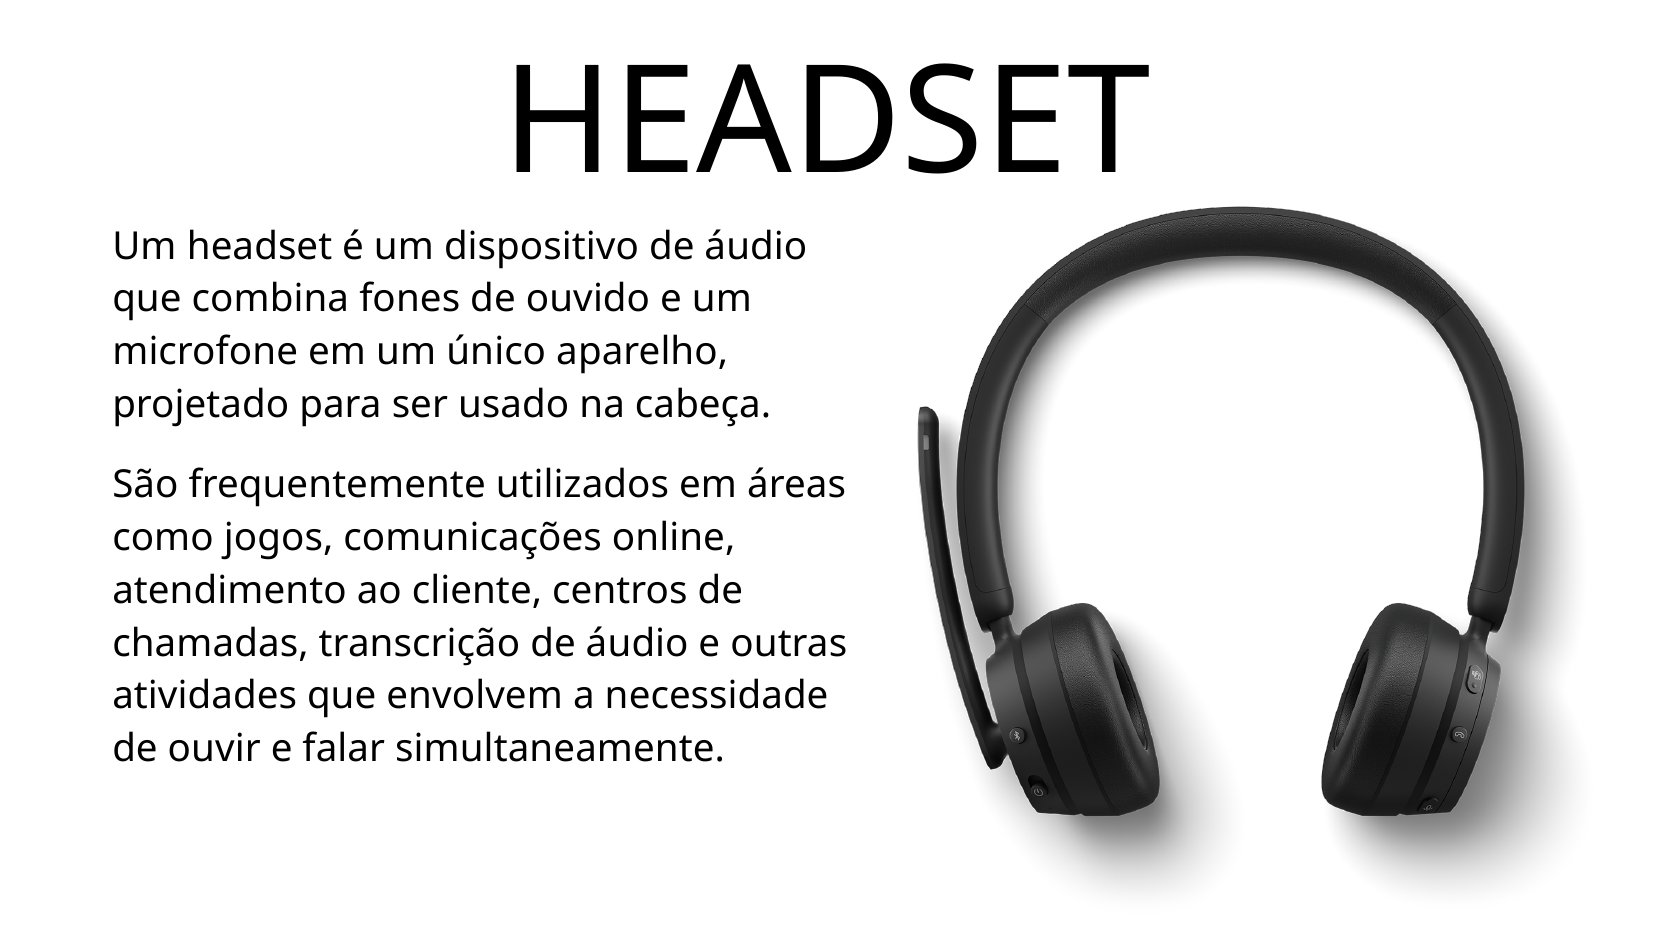

# HEADSET
Um headset é um dispositivo de áudio que combina fones de ouvido e um microfone em um único aparelho, projetado para ser usado na cabeça.
São frequentemente utilizados em áreas como jogos, comunicações online, atendimento ao cliente, centros de chamadas, transcrição de áudio e outras atividades que envolvem a necessidade de ouvir e falar simultaneamente.